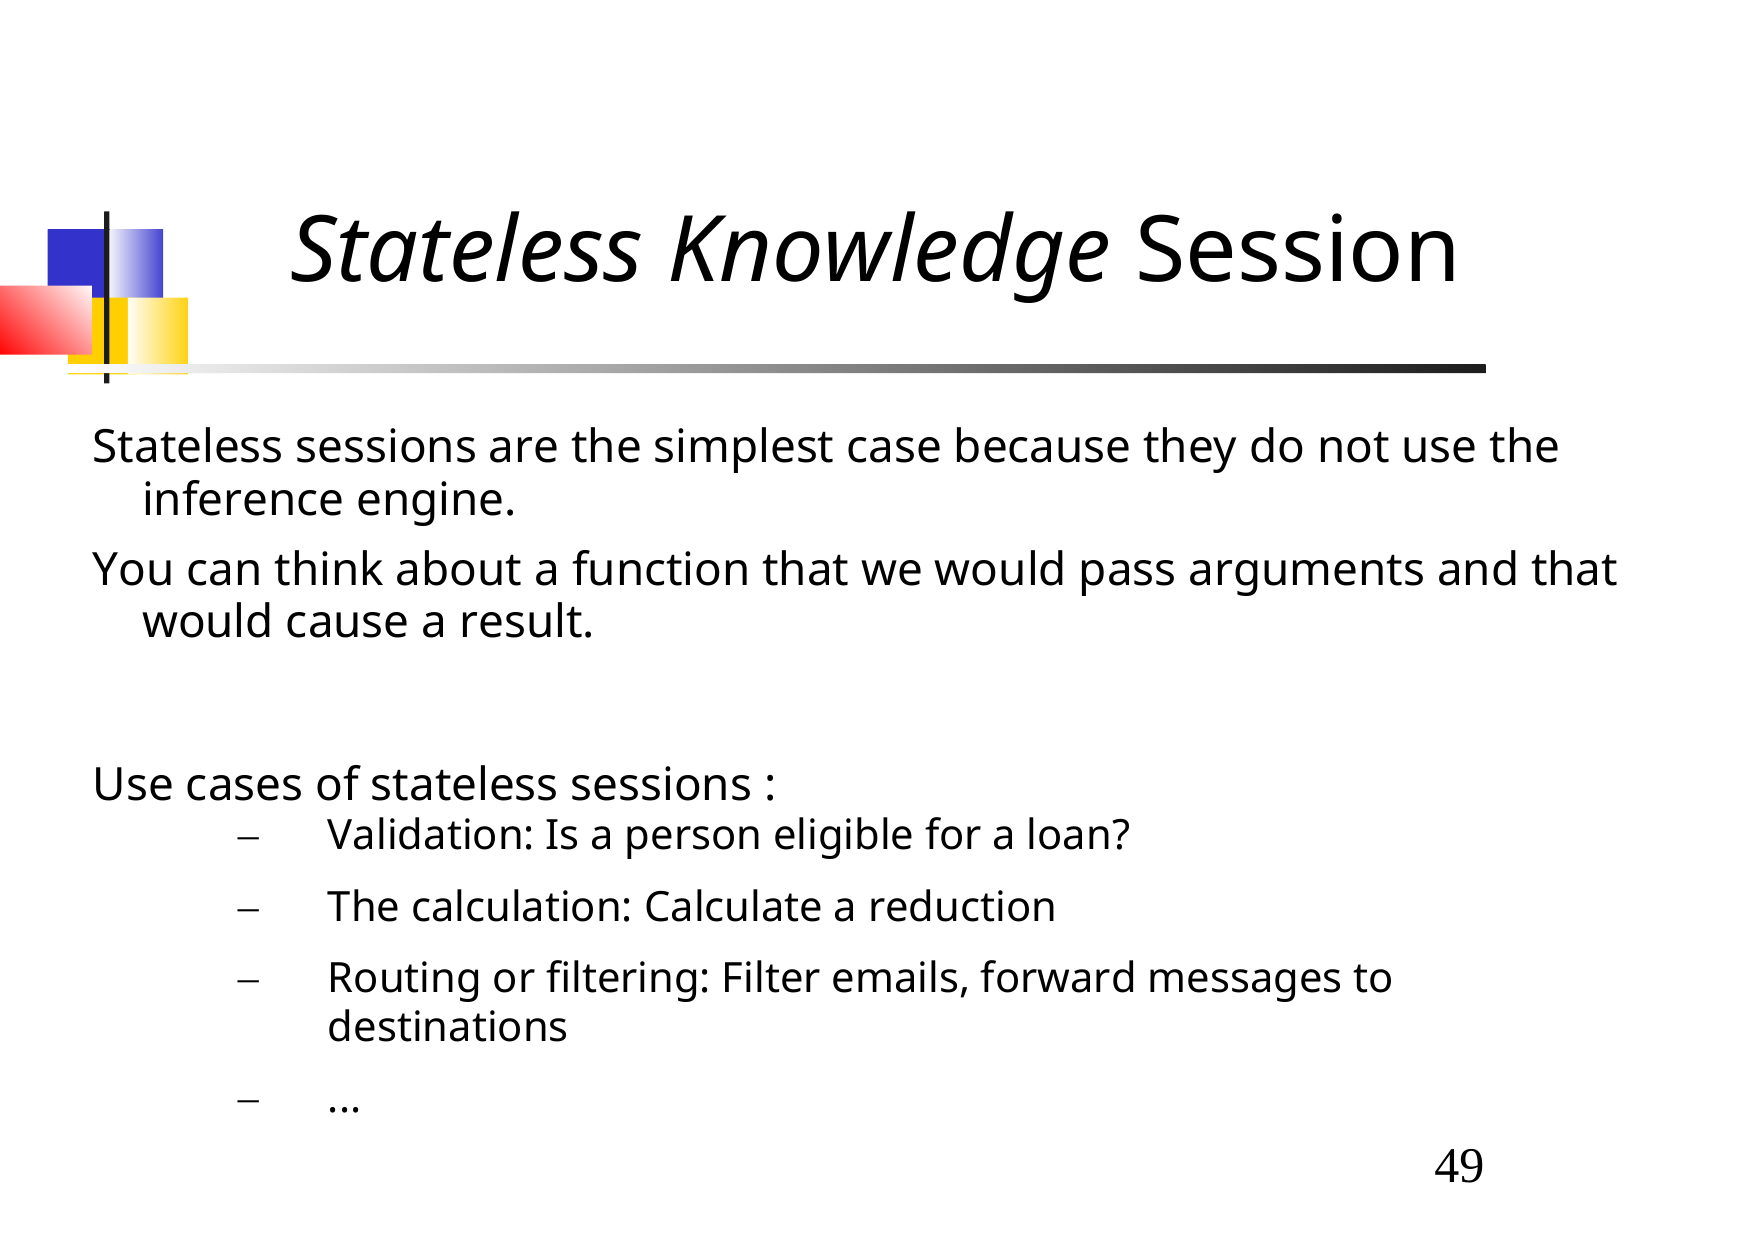

# Stateless Knowledge Session
Stateless sessions are the simplest case because they do not use the inference engine.
You can think about a function that we would pass arguments and that would cause a result.
Use cases of stateless sessions :
Validation: Is a person eligible for a loan?
The calculation: Calculate a reduction
Routing or filtering: Filter emails, forward messages to destinations
...